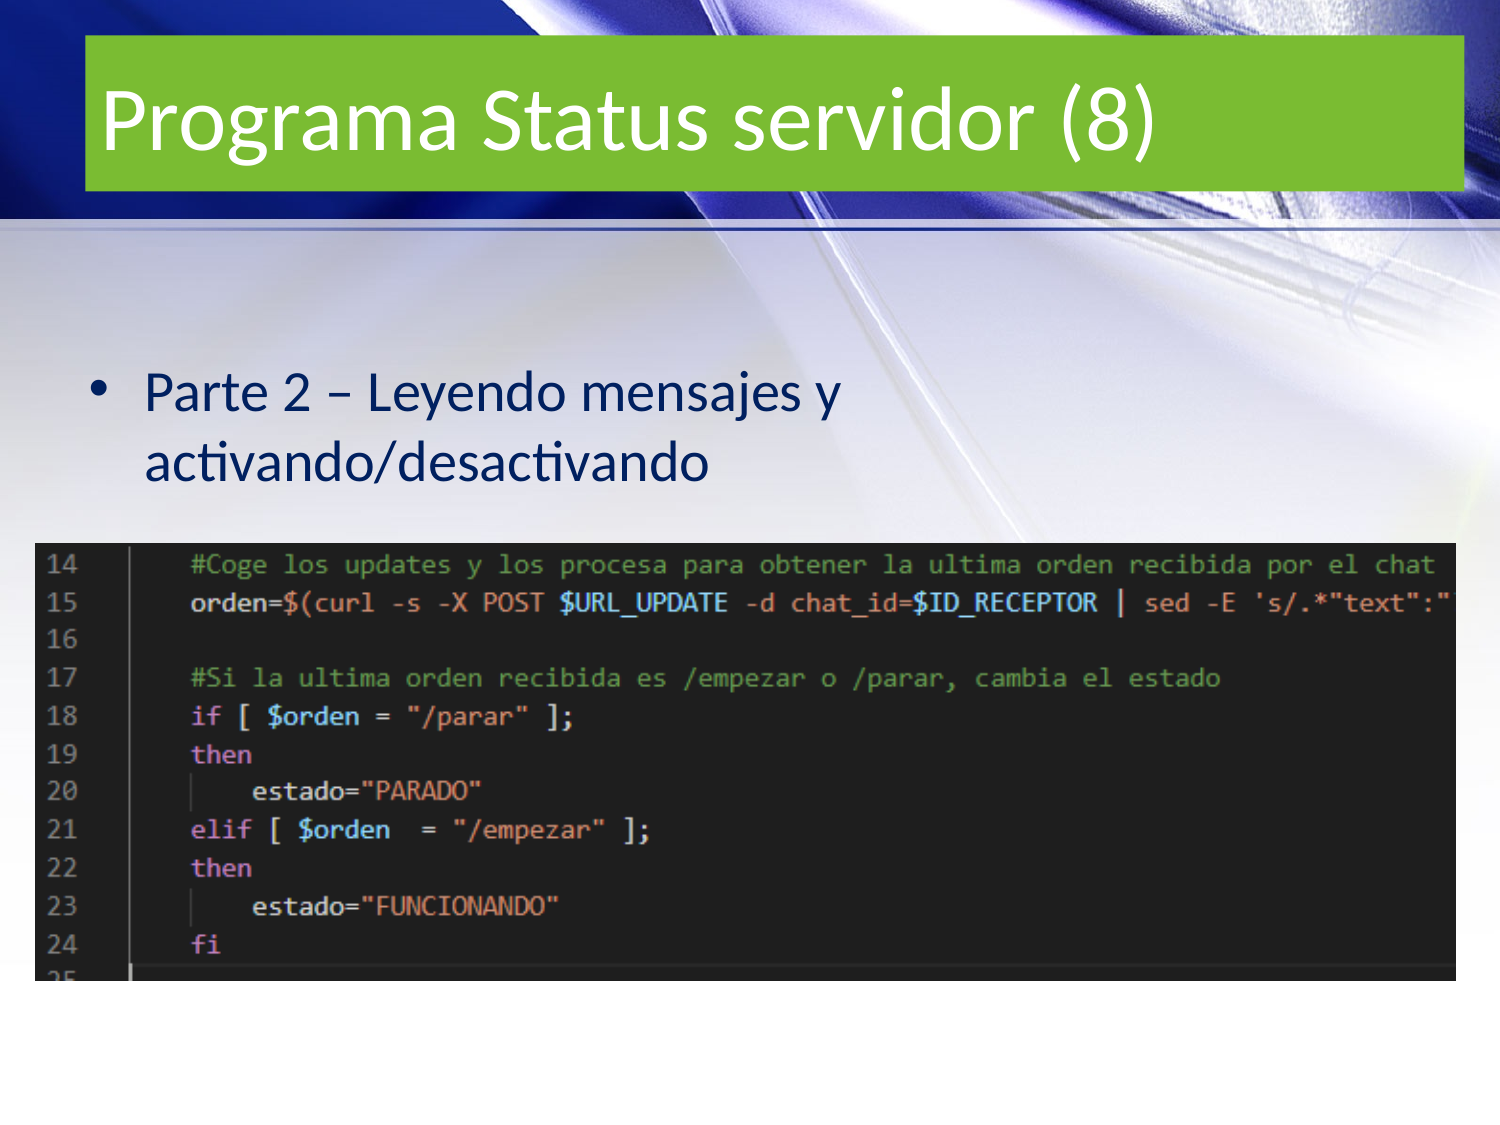

Programa Status servidor (8)
Parte 2 – Leyendo mensajes y activando/desactivando